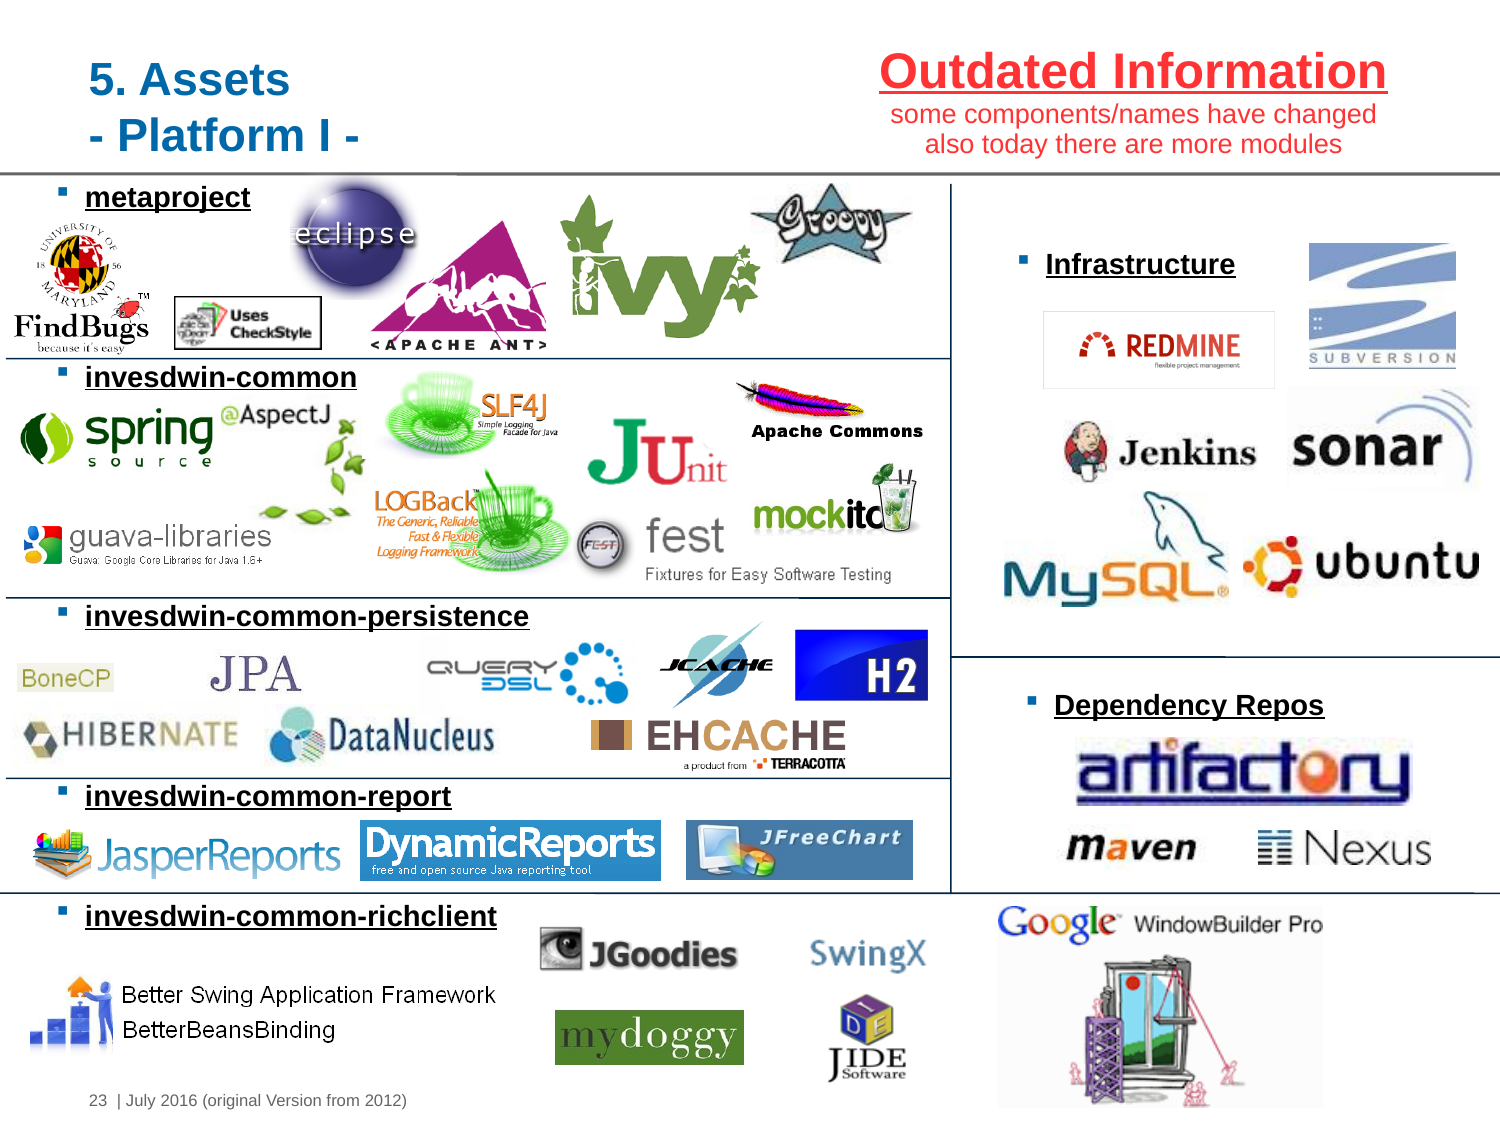

Outdated Information
some components/names have changed
also today there are more modules
# 5. Assets - Platform I -
metaproject
invesdwin-common
invesdwin-common-persistence
invesdwin-common-report
invesdwin-common-richclient
Infrastructure
Dependency Repos